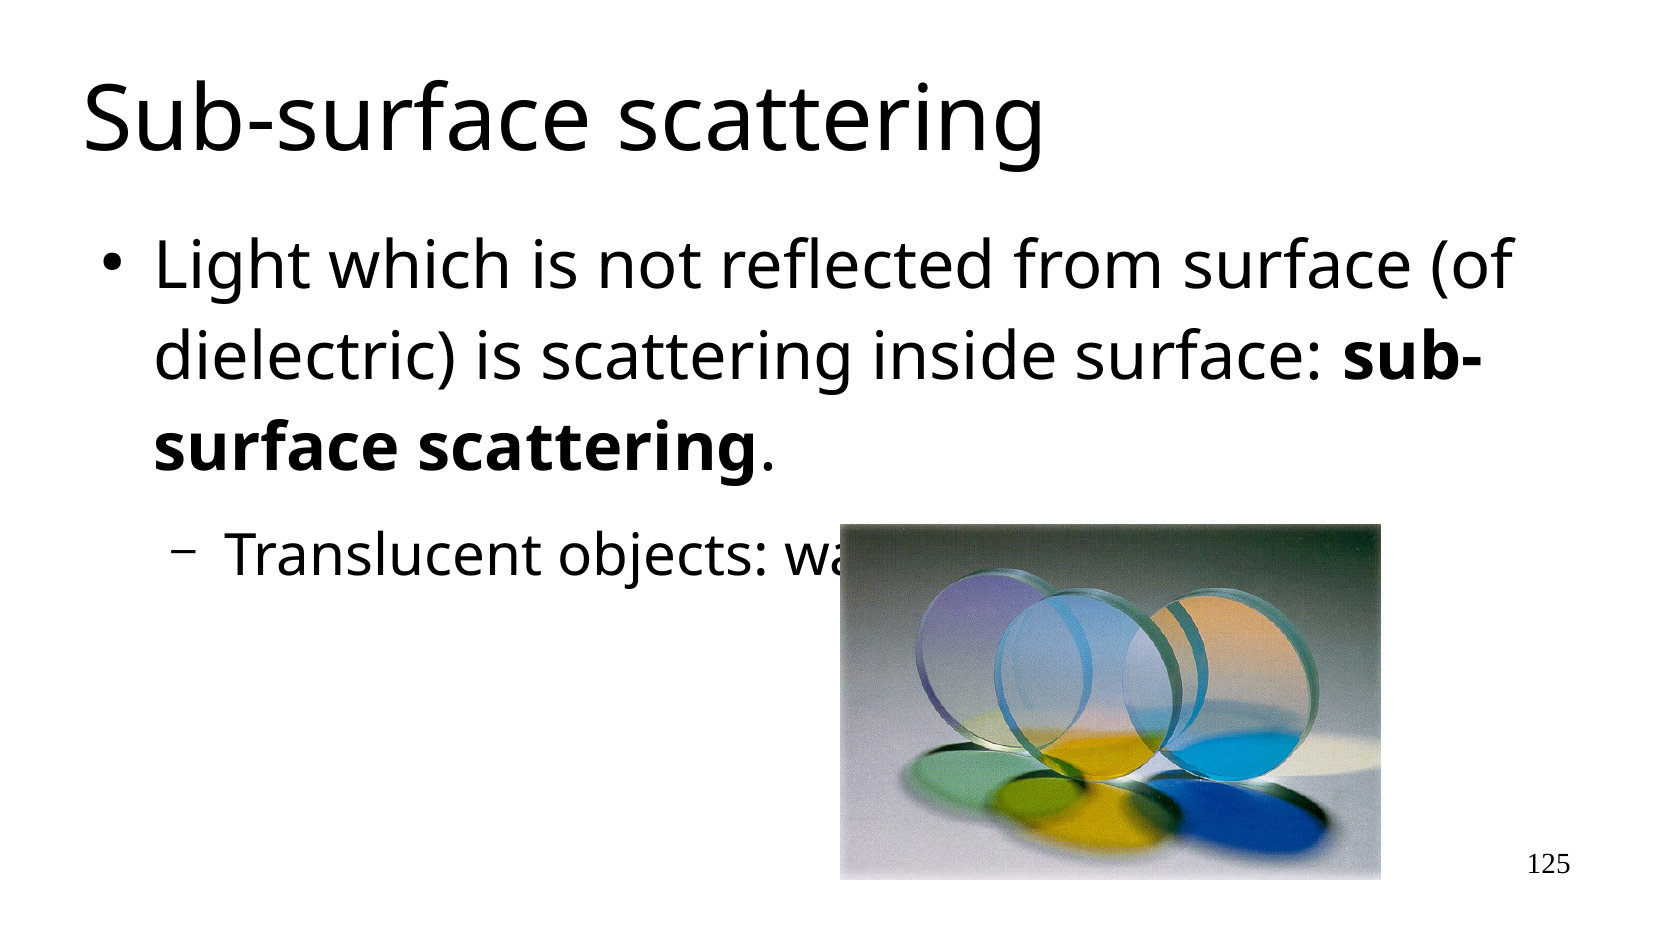

# Sub-surface scattering
Light which is not reflected from surface (of dielectric) is scattering inside surface: sub-surface scattering.
Translucent objects: wax, skin, leafs, etc.
125